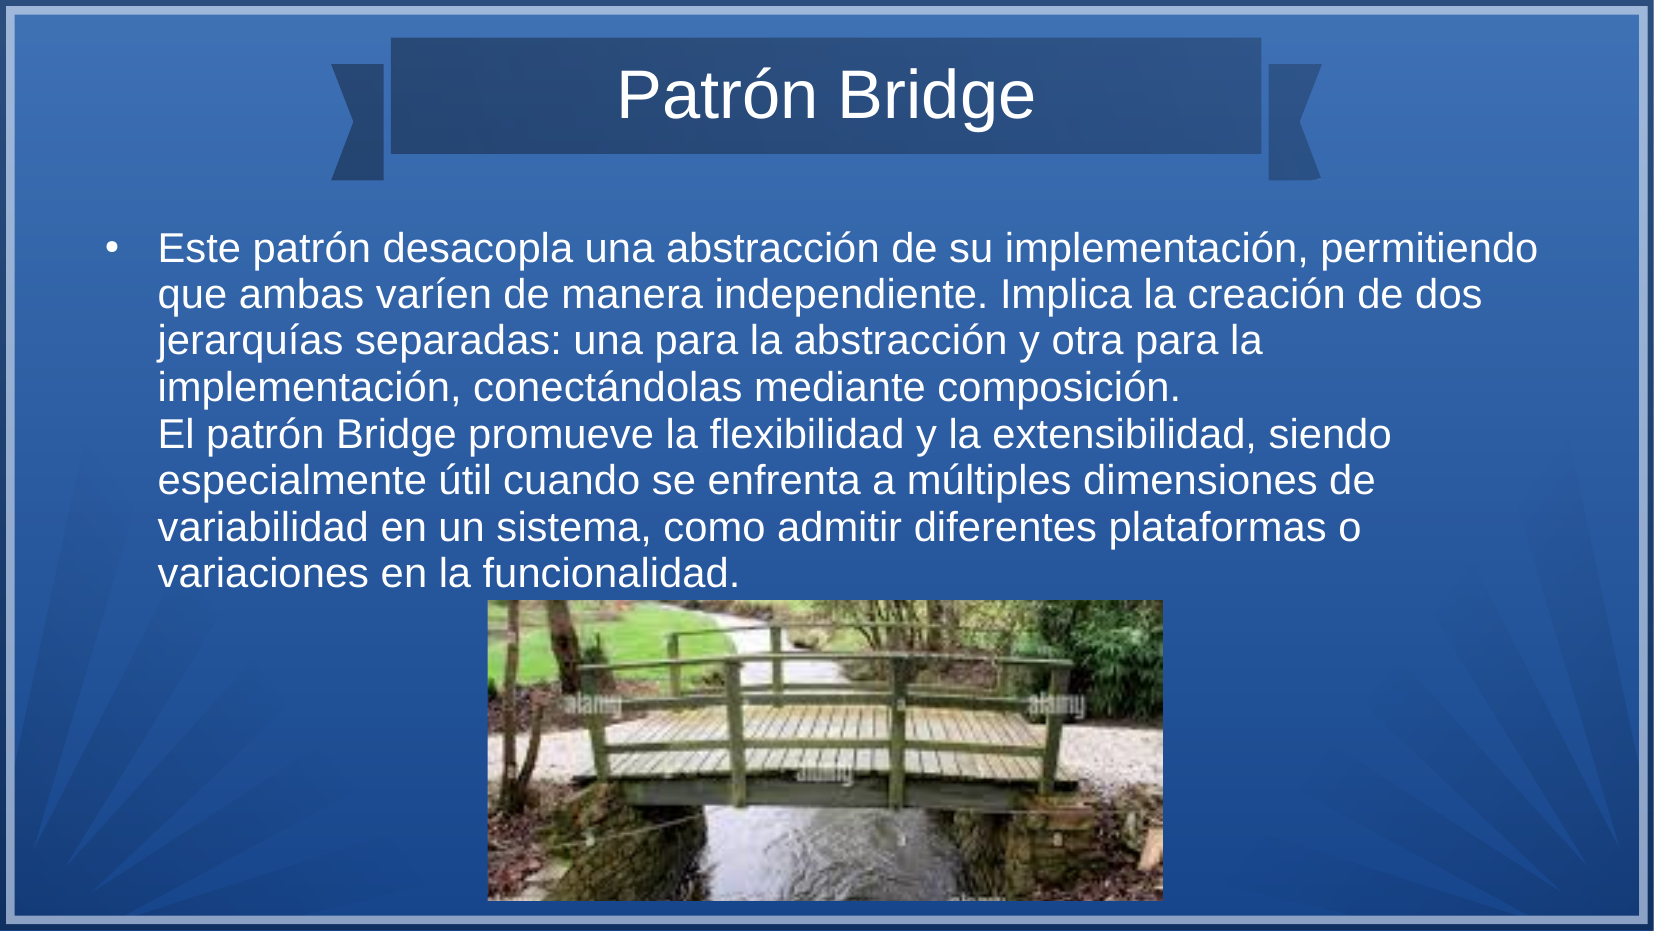

# Patrón Bridge
Este patrón desacopla una abstracción de su implementación, permitiendo que ambas varíen de manera independiente. Implica la creación de dos jerarquías separadas: una para la abstracción y otra para la implementación, conectándolas mediante composición.
El patrón Bridge promueve la flexibilidad y la extensibilidad, siendo especialmente útil cuando se enfrenta a múltiples dimensiones de variabilidad en un sistema, como admitir diferentes plataformas o variaciones en la funcionalidad.